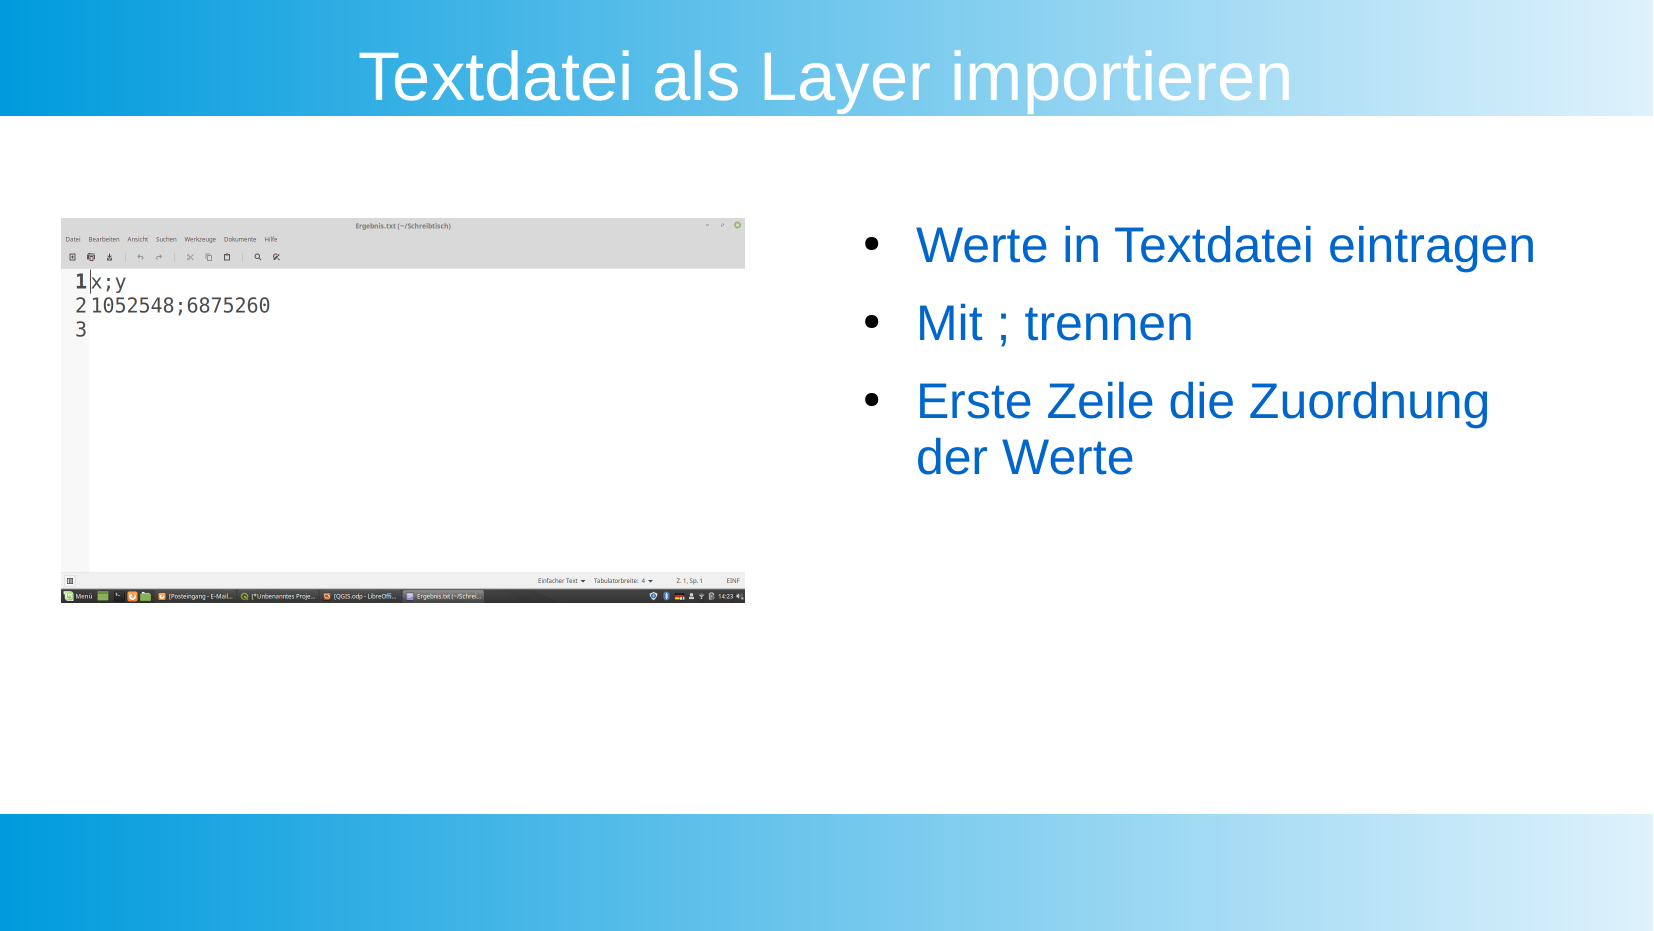

# Textdatei als Layer importieren
Werte in Textdatei eintragen
Mit ; trennen
Erste Zeile die Zuordnung der Werte